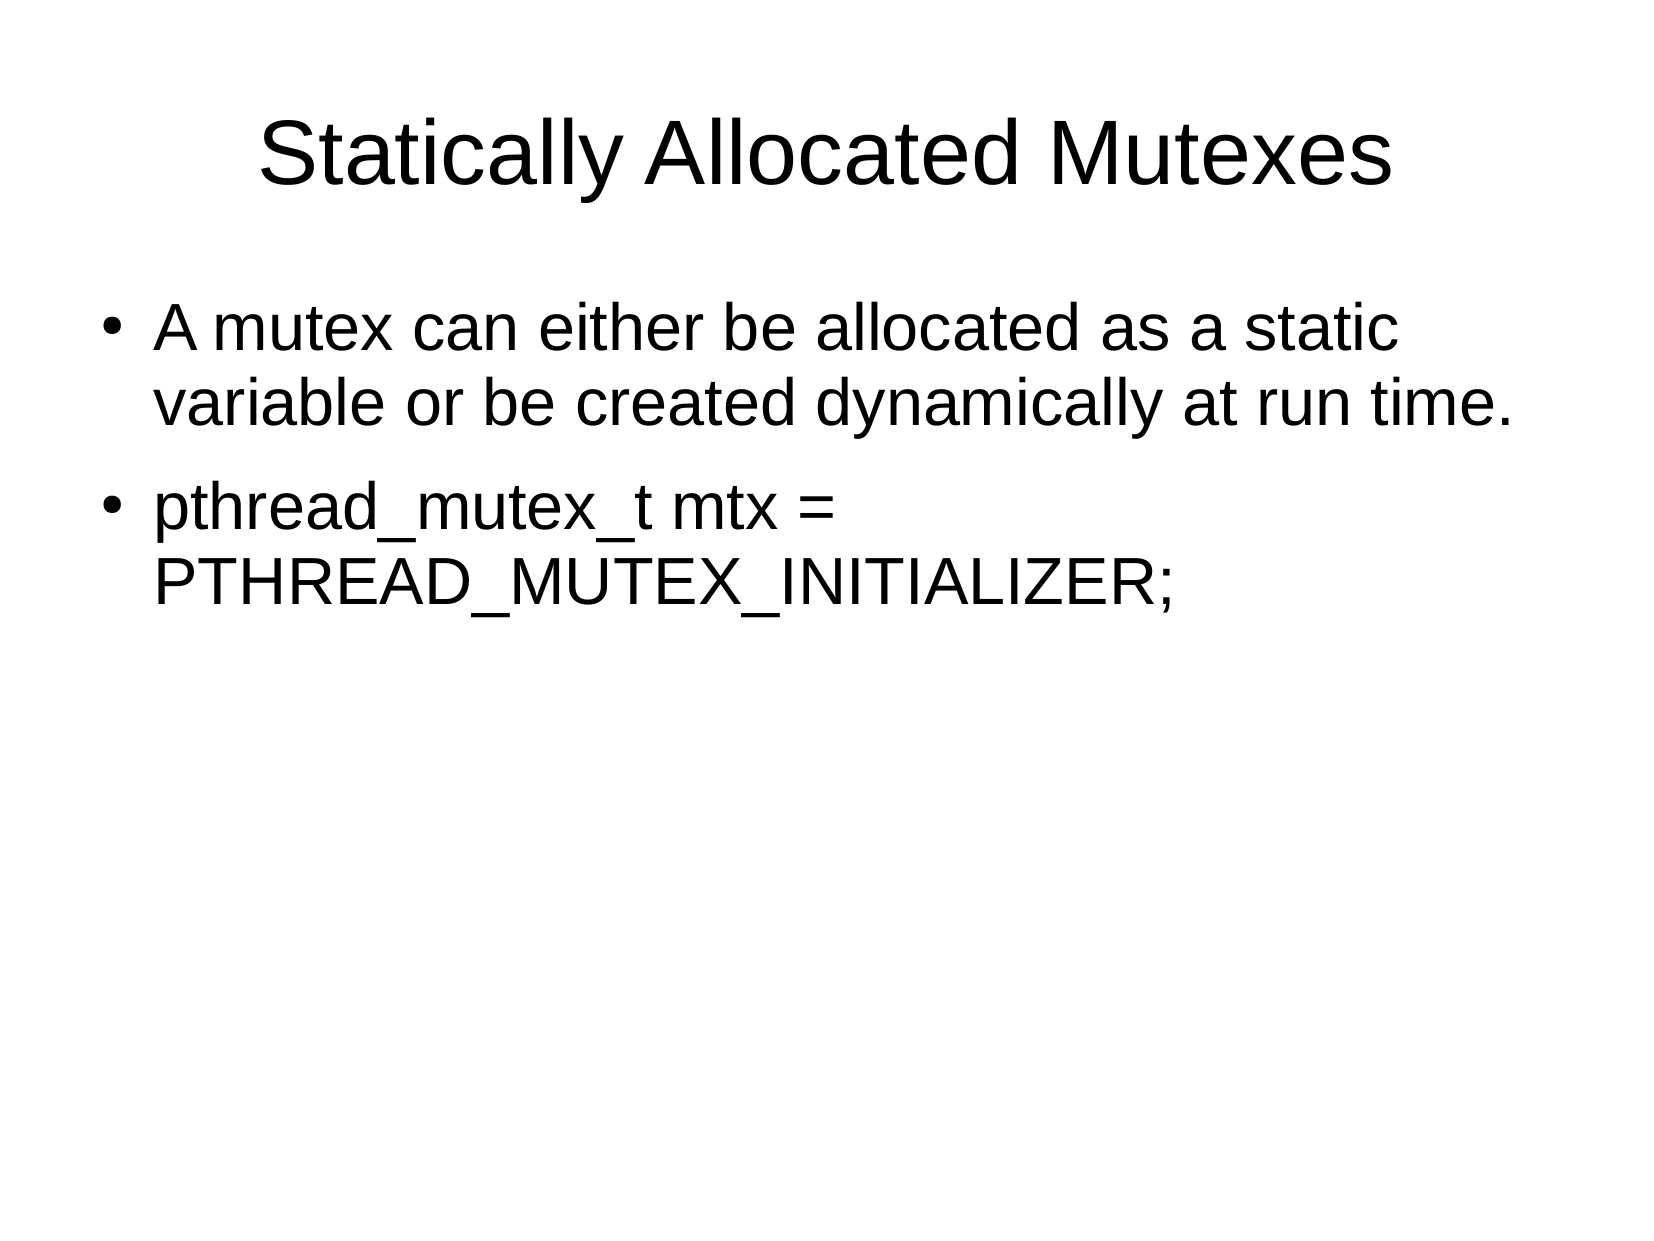

# Statically Allocated Mutexes
A mutex can either be allocated as a static variable or be created dynamically at run time.
pthread_mutex_t mtx = PTHREAD_MUTEX_INITIALIZER;